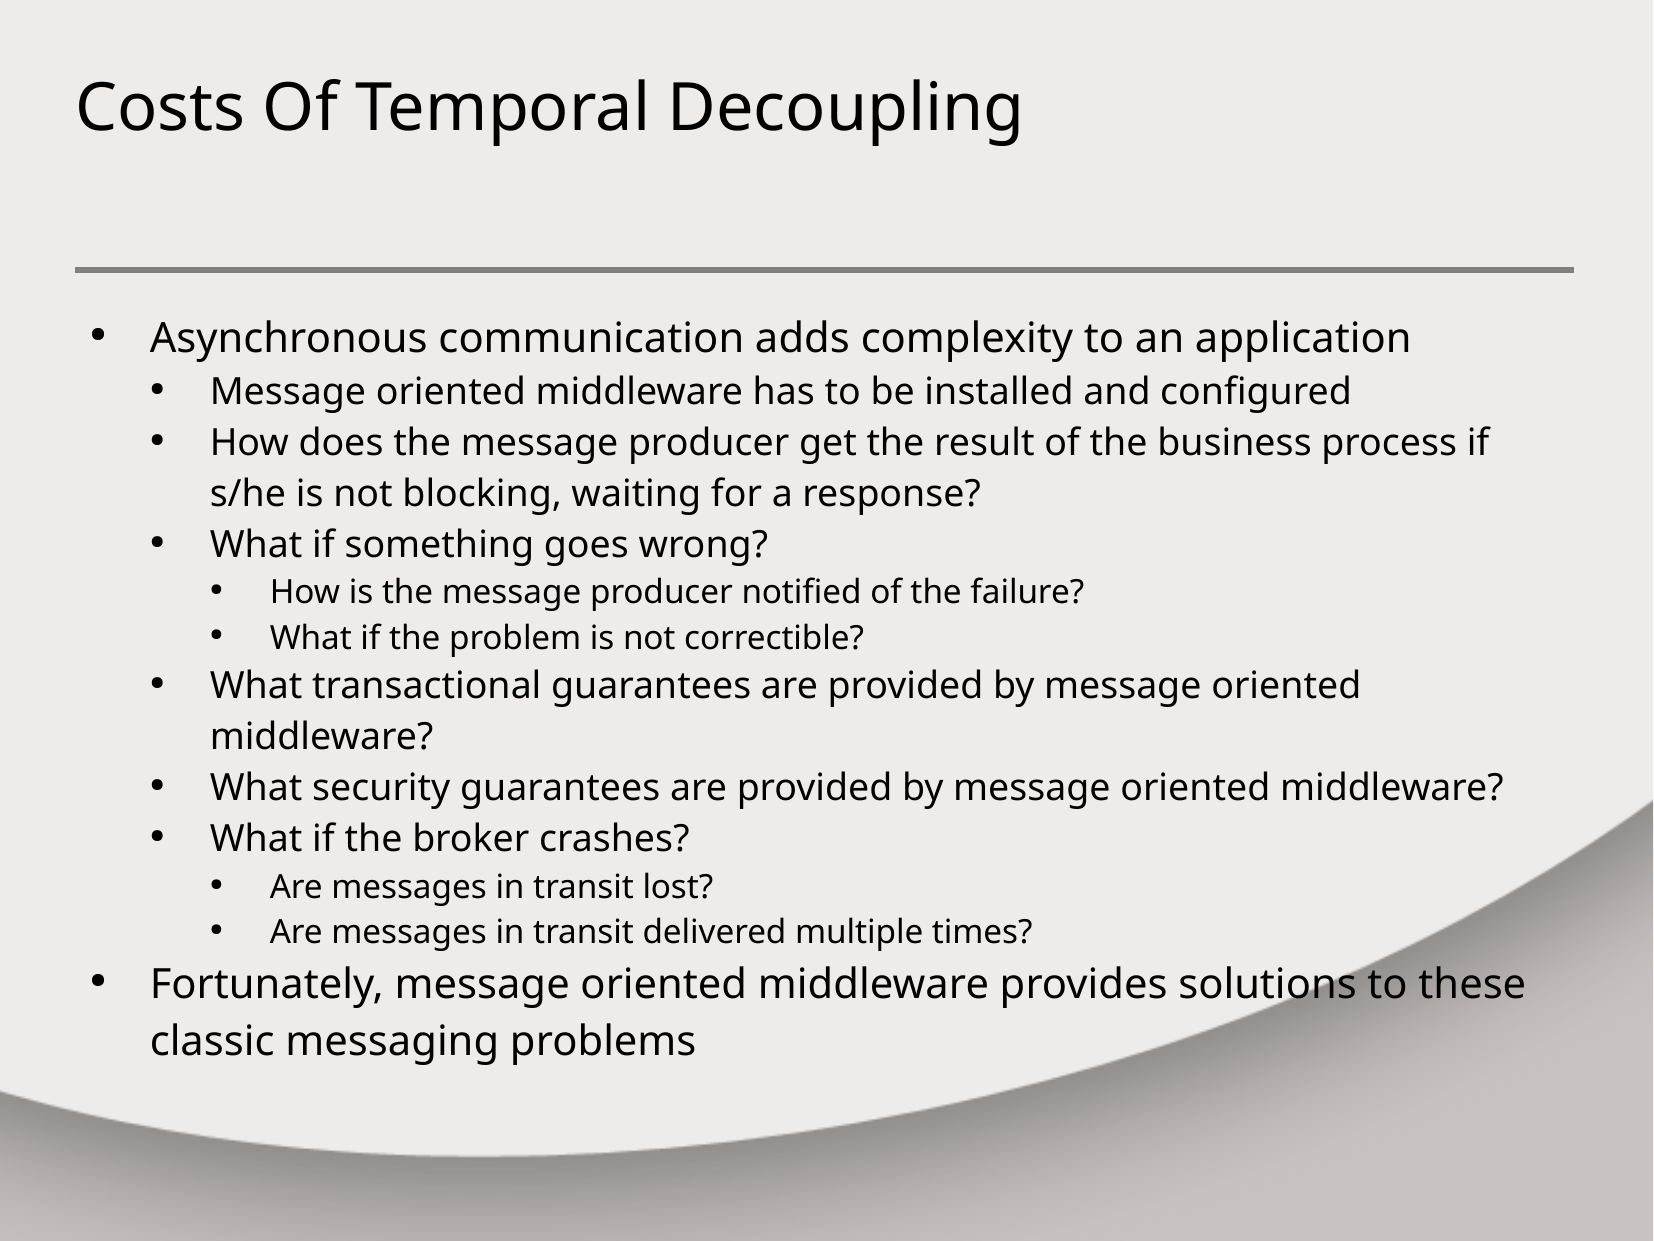

# Costs Of Temporal Decoupling
Asynchronous communication adds complexity to an application
Message oriented middleware has to be installed and configured
How does the message producer get the result of the business process if s/he is not blocking, waiting for a response?
What if something goes wrong?
How is the message producer notified of the failure?
What if the problem is not correctible?
What transactional guarantees are provided by message oriented middleware?
What security guarantees are provided by message oriented middleware?
What if the broker crashes?
Are messages in transit lost?
Are messages in transit delivered multiple times?
Fortunately, message oriented middleware provides solutions to these classic messaging problems